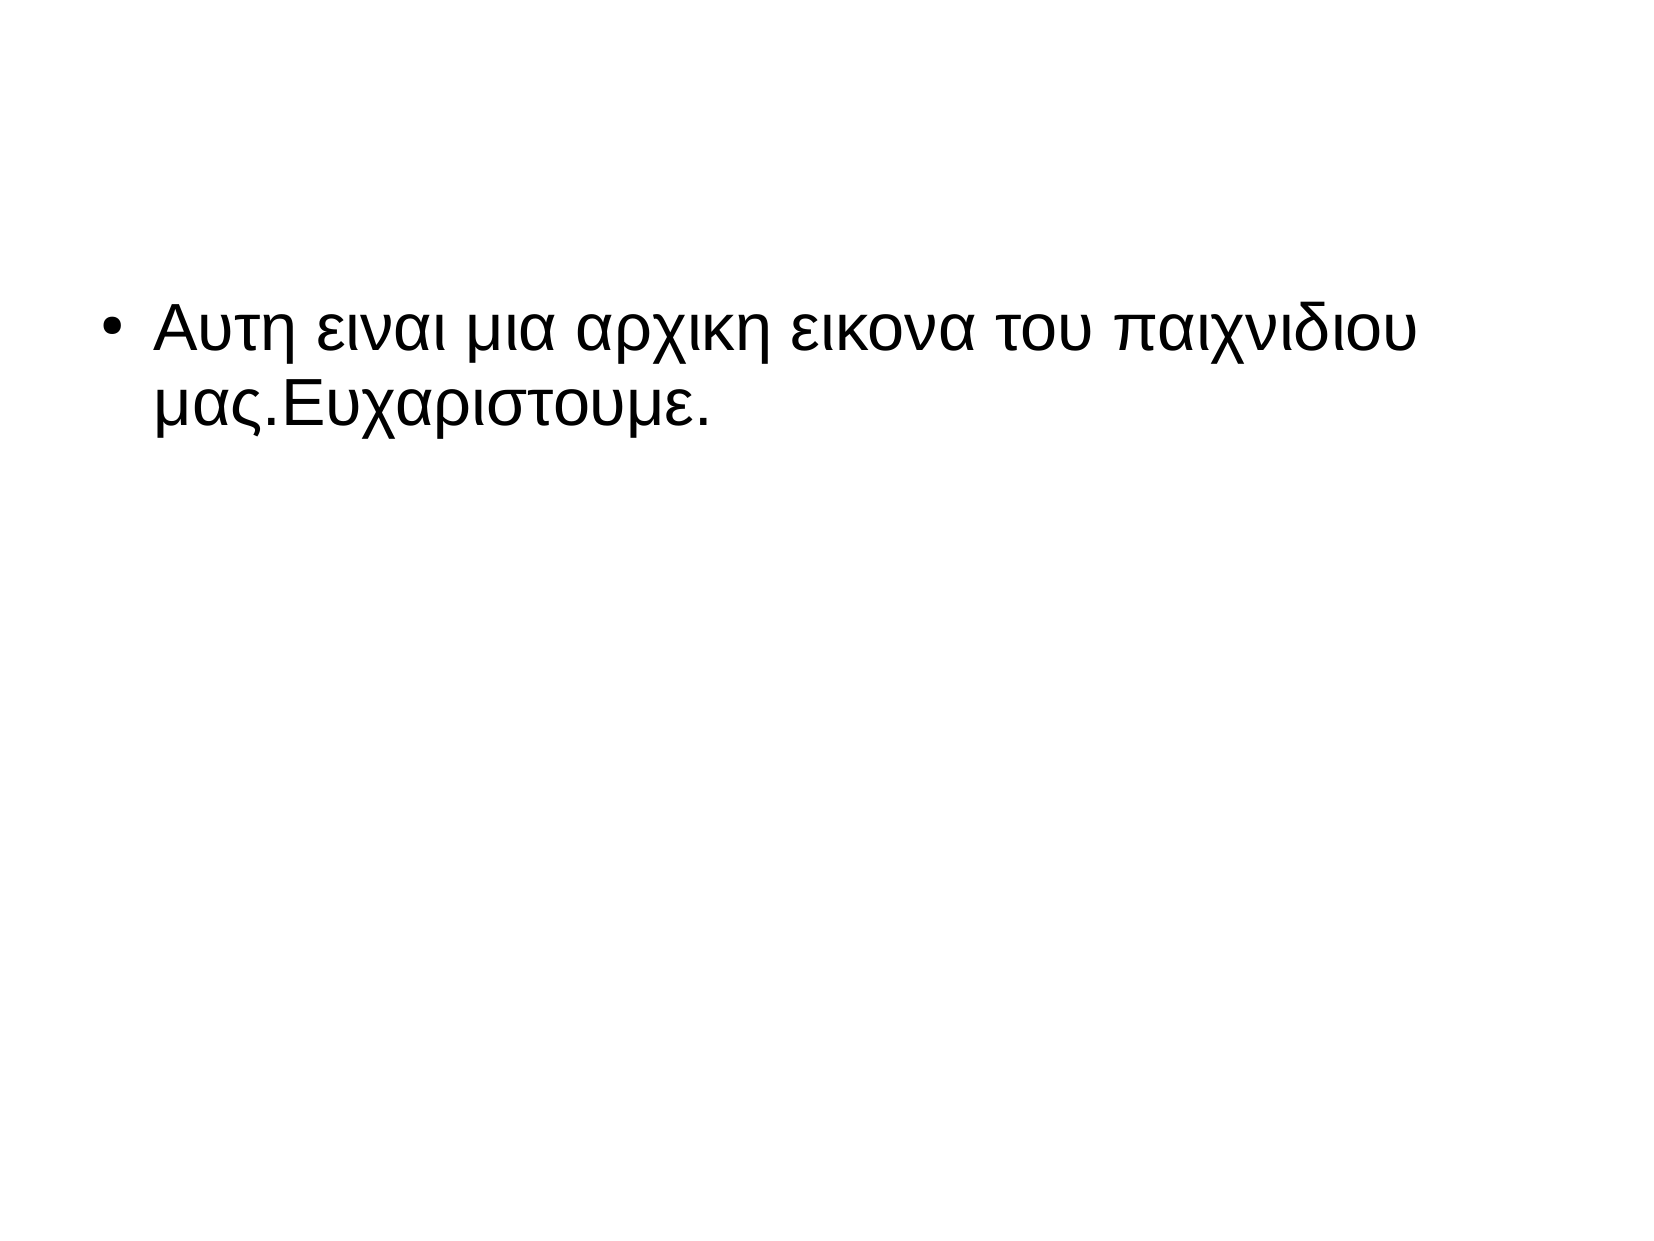

#
Αυτη ειναι μια αρχικη εικονα του παιχνιδιου μας.Ευχαριστουμε.